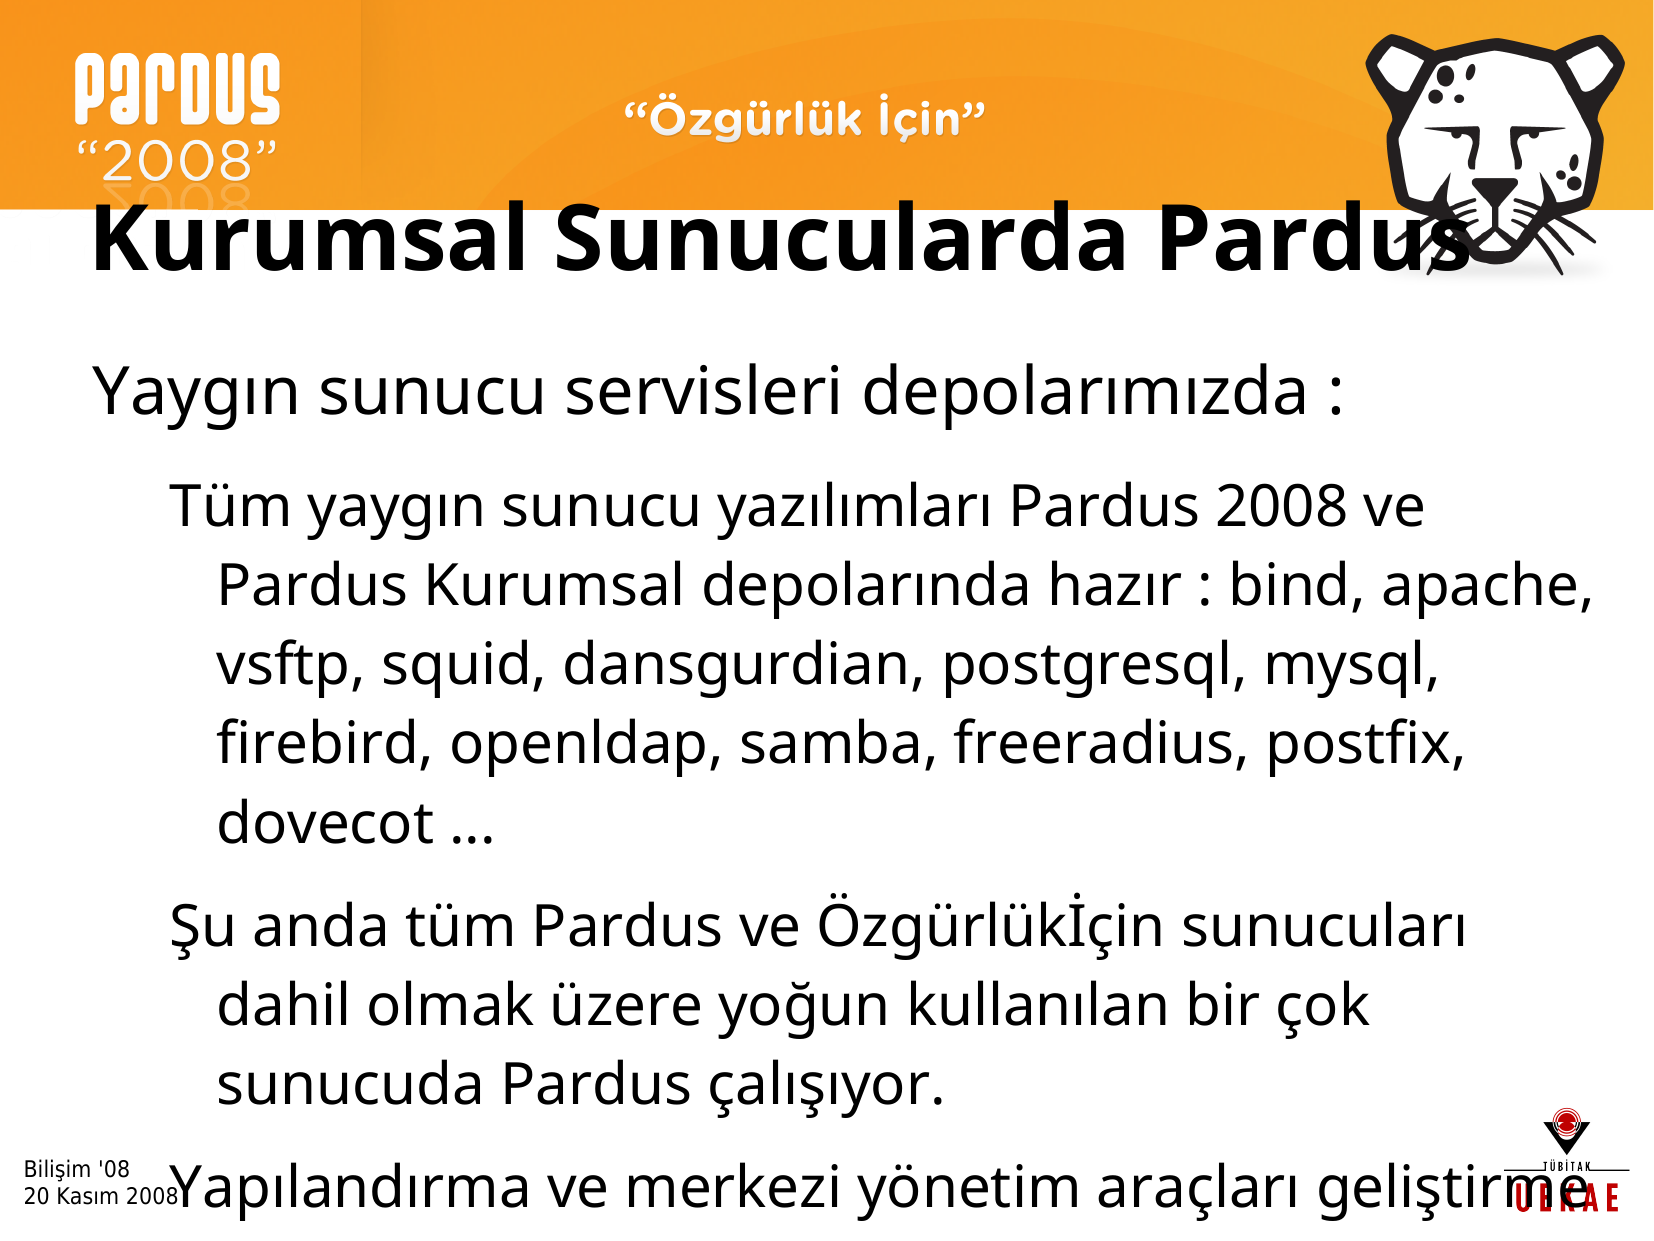

# Kurumsal Sunucularda Pardus
Yaygın sunucu servisleri depolarımızda :
Tüm yaygın sunucu yazılımları Pardus 2008 ve Pardus Kurumsal depolarında hazır : bind, apache, vsftp, squid, dansgurdian, postgresql, mysql, firebird, openldap, samba, freeradius, postfix, dovecot ...
Şu anda tüm Pardus ve Özgürlükİçin sunucuları dahil olmak üzere yoğun kullanılan bir çok sunucuda Pardus çalışıyor.
Yapılandırma ve merkezi yönetim araçları geliştirme aşamasında, alışılagelmiş yöntemlerle (vi :-)) yönetmek mümkün.